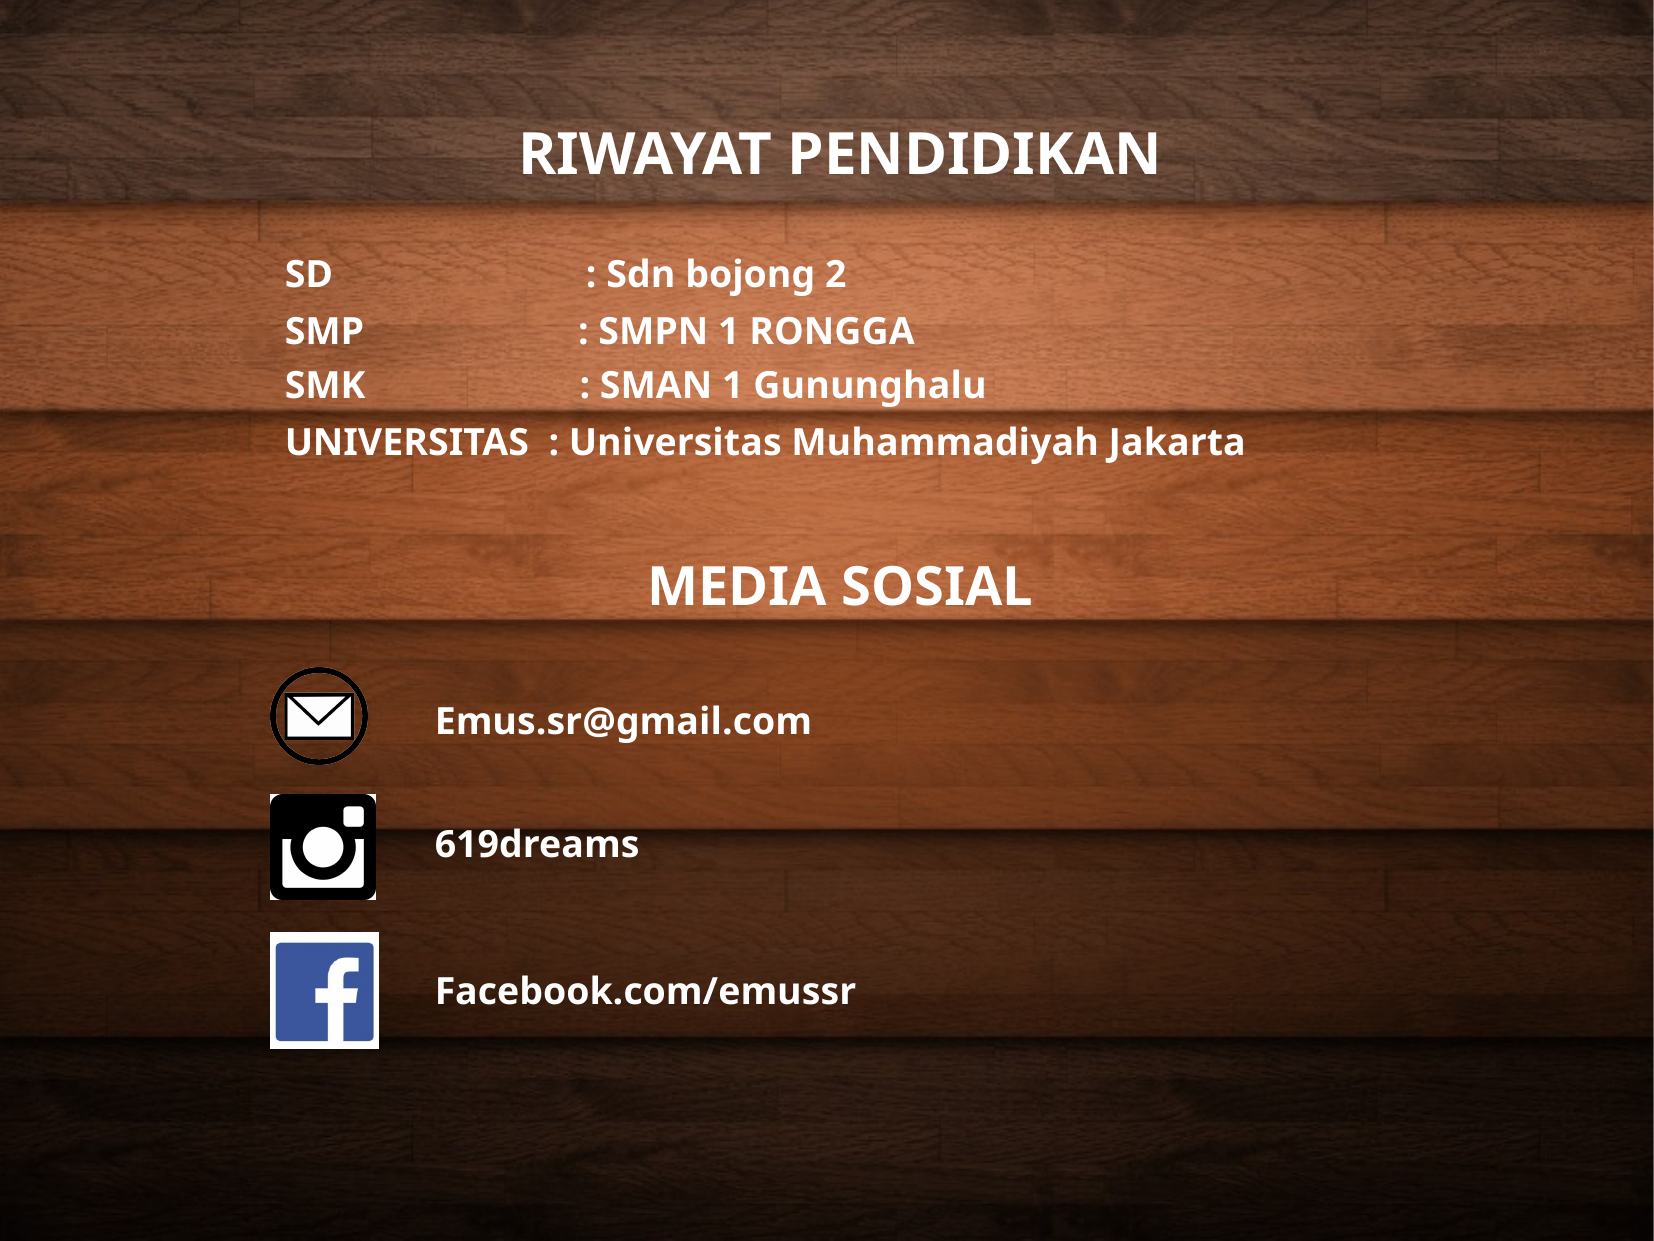

RIWAYAT PENDIDIKAN
SD : Sdn bojong 2
SMP : SMPN 1 RONGGA
SMK : SMAN 1 Gununghalu
UNIVERSITAS : Universitas Muhammadiyah Jakarta
MEDIA SOSIAL
Emus.sr@gmail.com
619dreams
Facebook.com/emussr